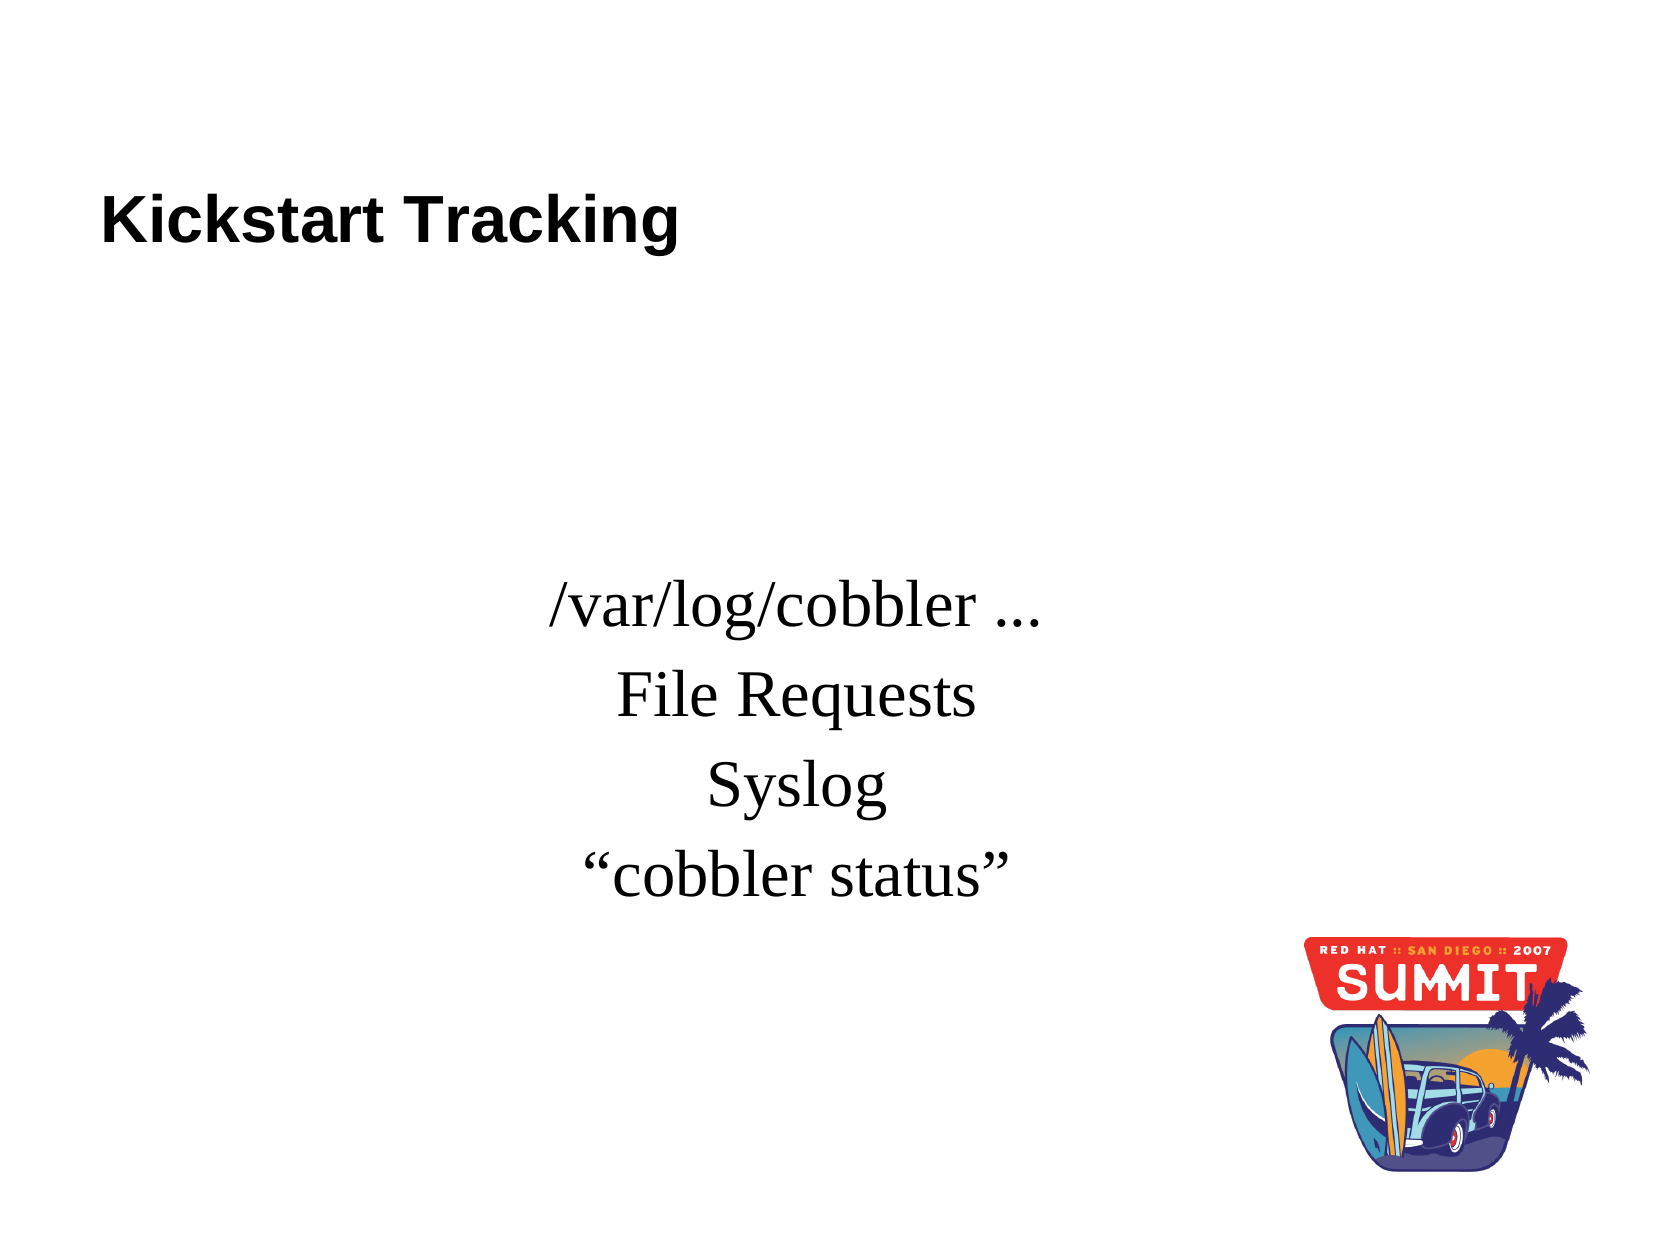

# Kickstart Tracking
/var/log/cobbler ...
File Requests
Syslog
“cobbler status”